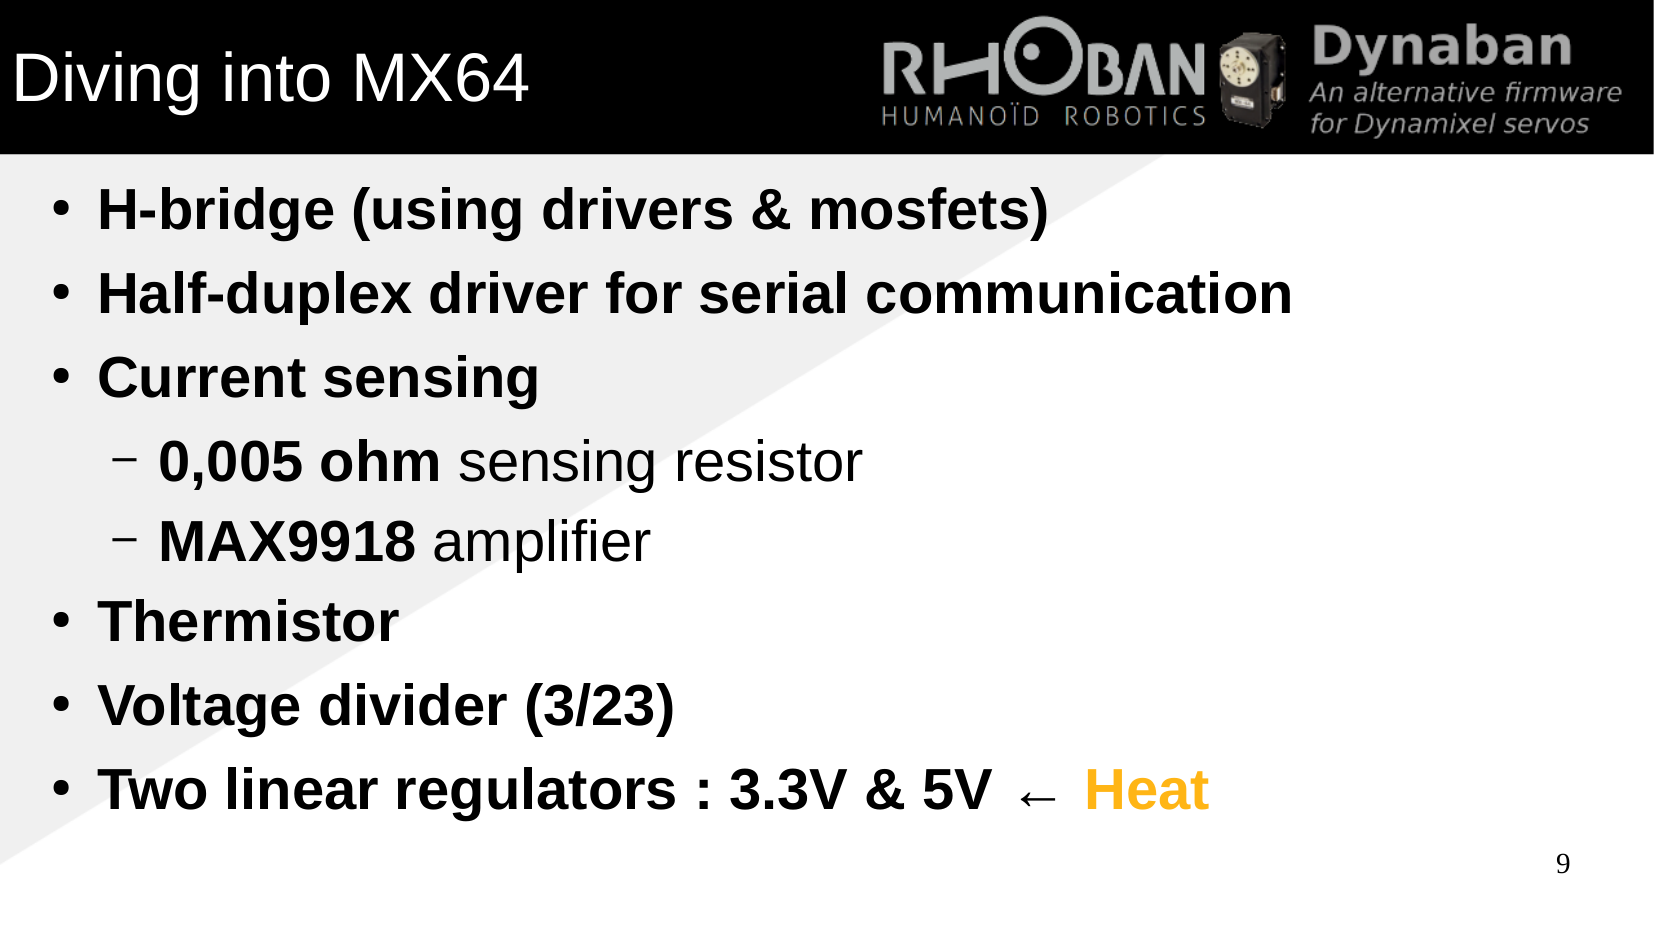

# Diving into MX64
H-bridge (using drivers & mosfets)
Half-duplex driver for serial communication
Current sensing
0,005 ohm sensing resistor
MAX9918 amplifier
Thermistor
Voltage divider (3/23)
Two linear regulators : 3.3V & 5V ← Heat
9